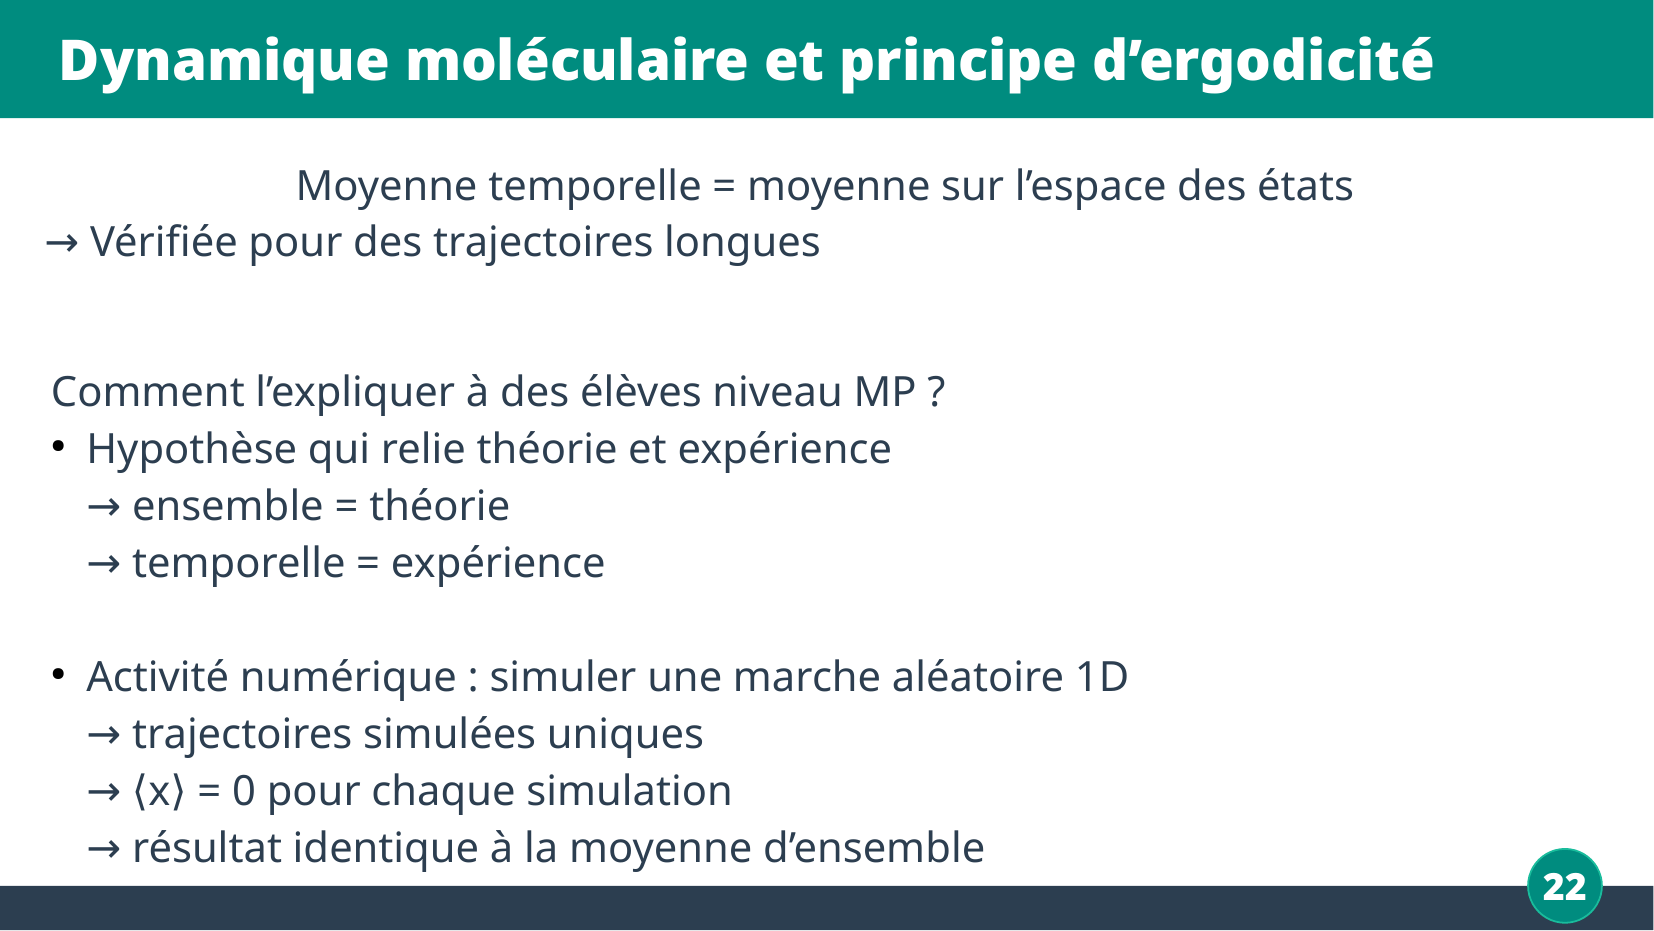

# Dynamique moléculaire et principe d’ergodicité
Moyenne temporelle = moyenne sur l’espace des états
→ Vérifiée pour des trajectoires longues
Comment l’expliquer à des élèves niveau MP ?
Hypothèse qui relie théorie et expérience
→ ensemble = théorie
→ temporelle = expérience
Activité numérique : simuler une marche aléatoire 1D
→ trajectoires simulées uniques
→ ⟨x⟩ = 0 pour chaque simulation
→ résultat identique à la moyenne d’ensemble